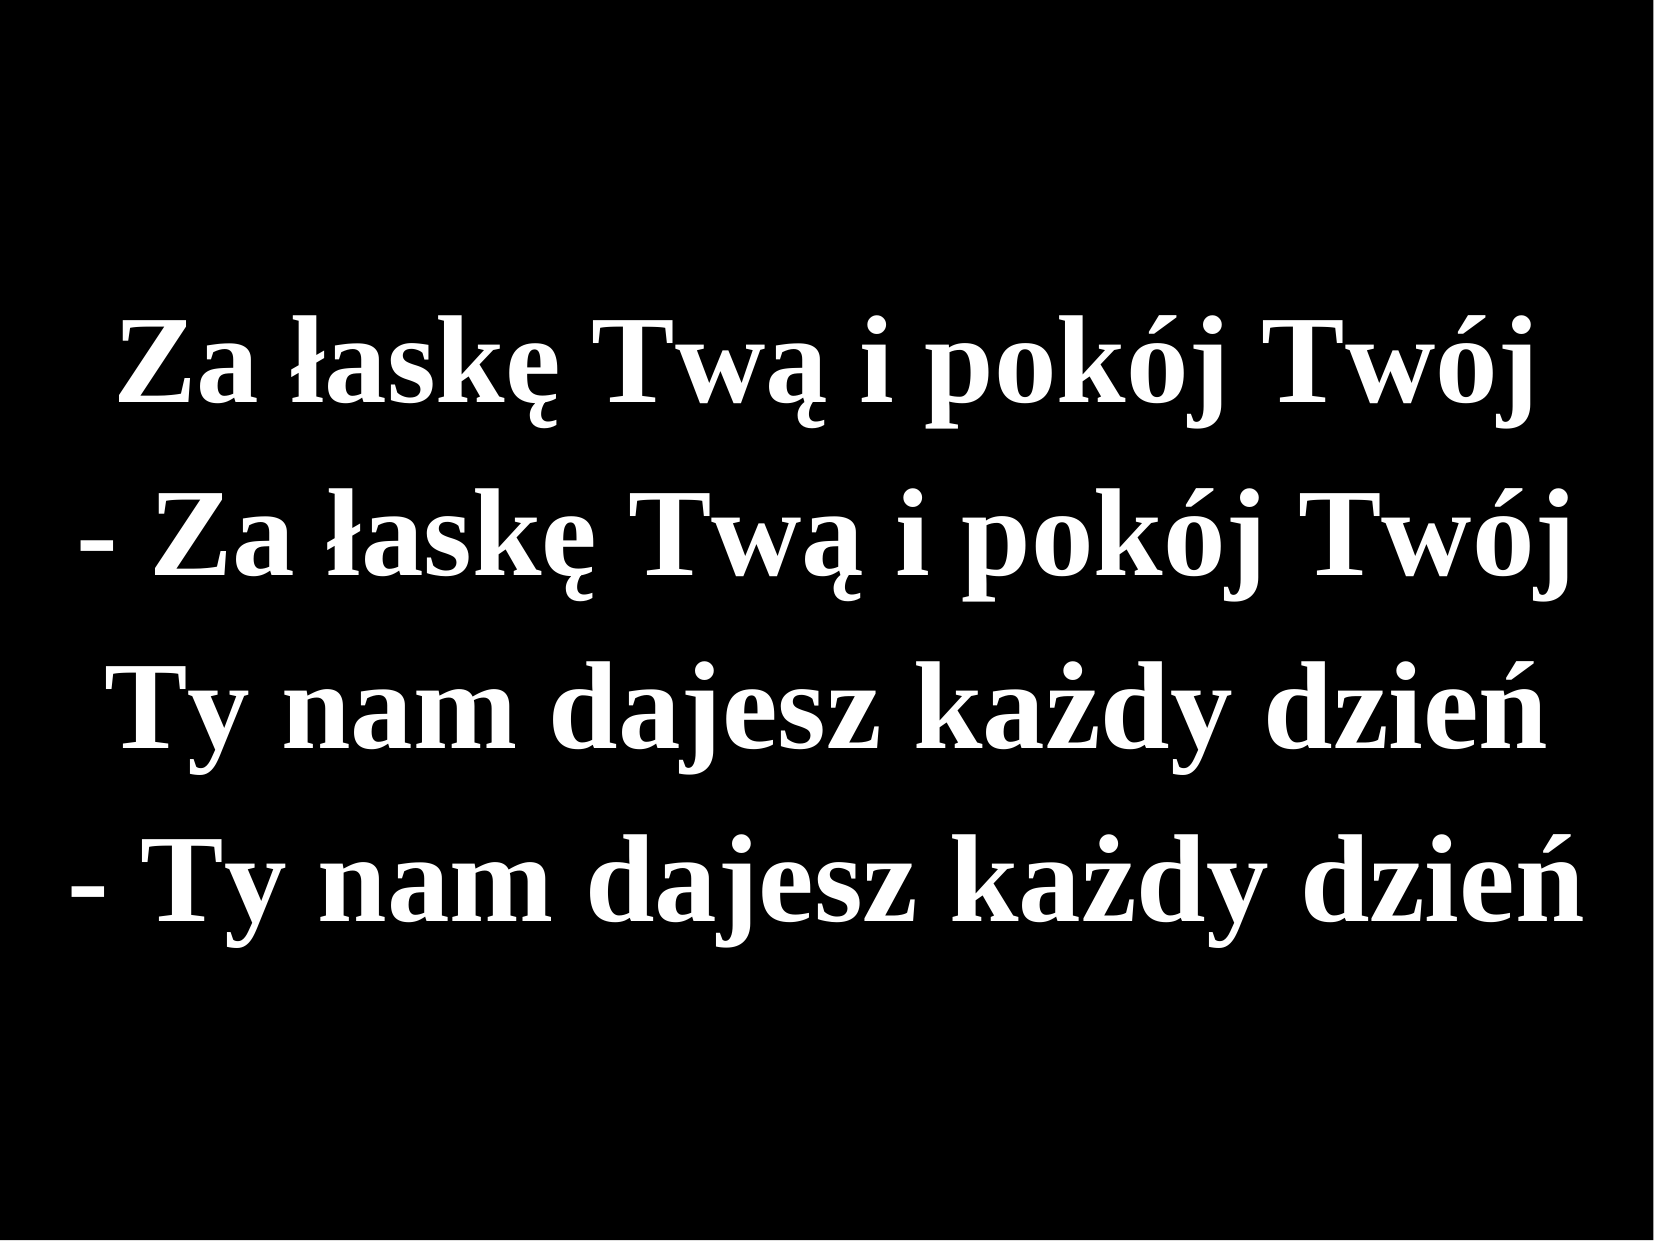

# Za łaskę Twą i pokój Twój ppp - Za łaskę Twą i pokój Twój ppp Ty nam dajesz każdy dzień ppp - Ty nam dajesz każdy dzień